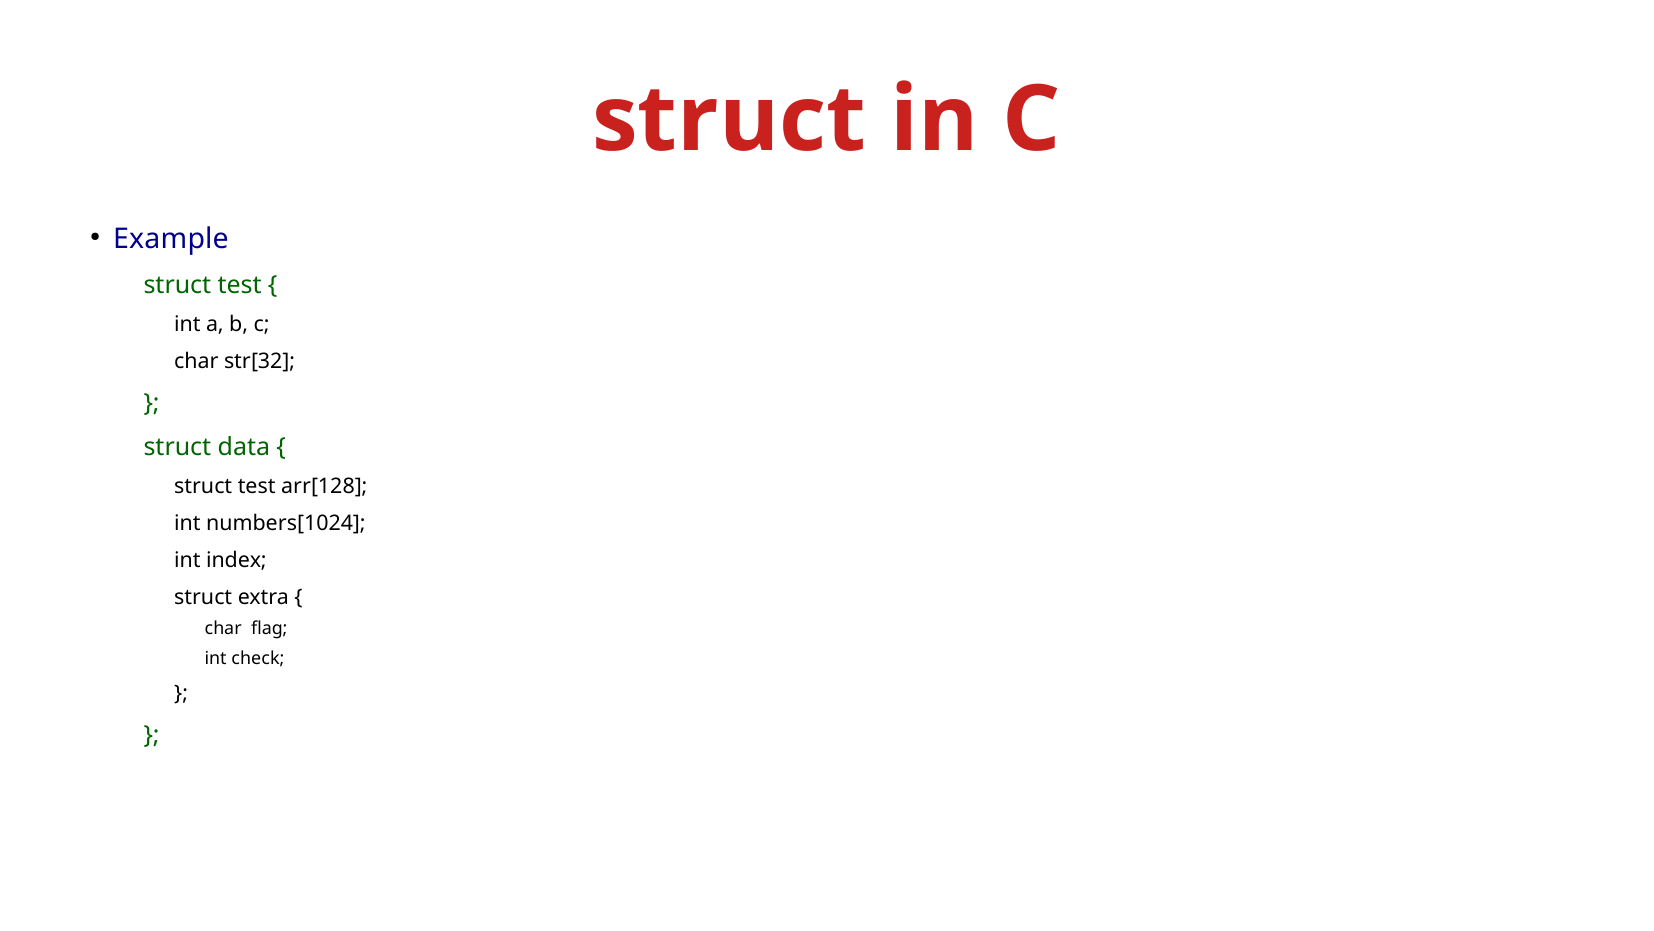

# struct in C
Example
struct test {
int a, b, c;
char str[32];
};
struct data {
struct test arr[128];
int numbers[1024];
int index;
struct extra {
char flag;
int check;
};
};